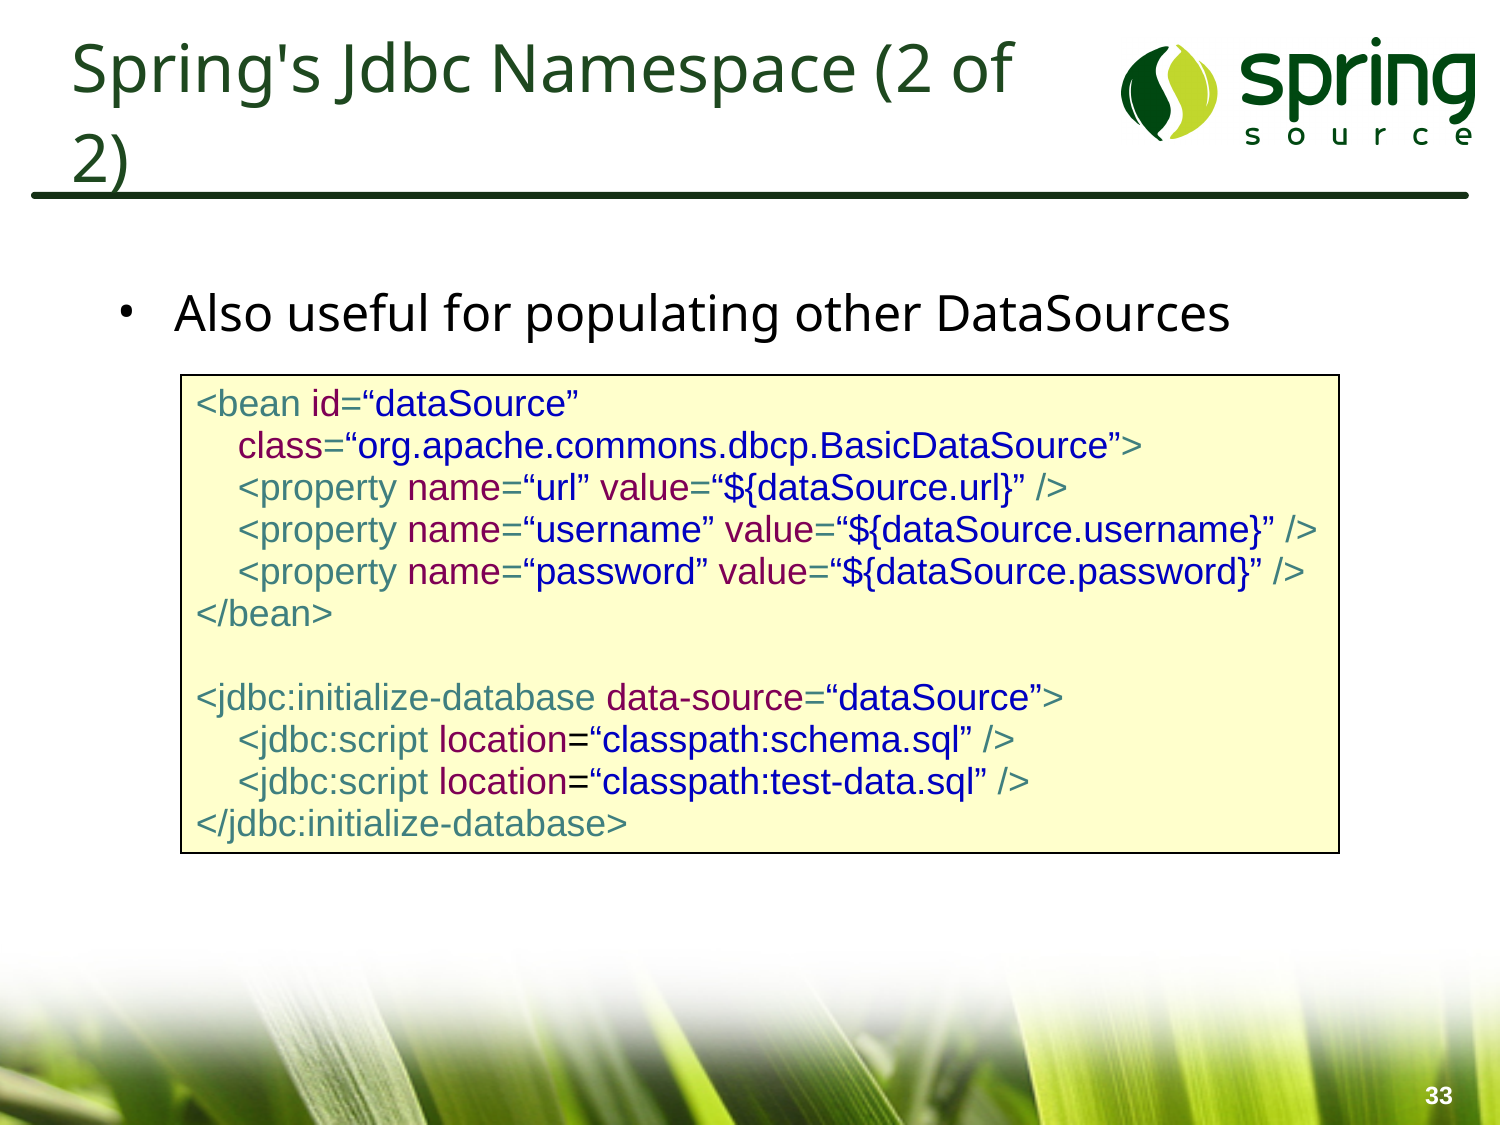

Spring's Jdbc Namespace (2 of 2)
# Also useful for populating other DataSources
<bean id=“dataSource”
 class=“org.apache.commons.dbcp.BasicDataSource”>
 <property name=“url” value=“${dataSource.url}” />
 <property name=“username” value=“${dataSource.username}” />
 <property name=“password” value=“${dataSource.password}” />
</bean>
<jdbc:initialize-database data-source=“dataSource”>
 <jdbc:script location=“classpath:schema.sql” />
 <jdbc:script location=“classpath:test-data.sql” />
</jdbc:initialize-database>